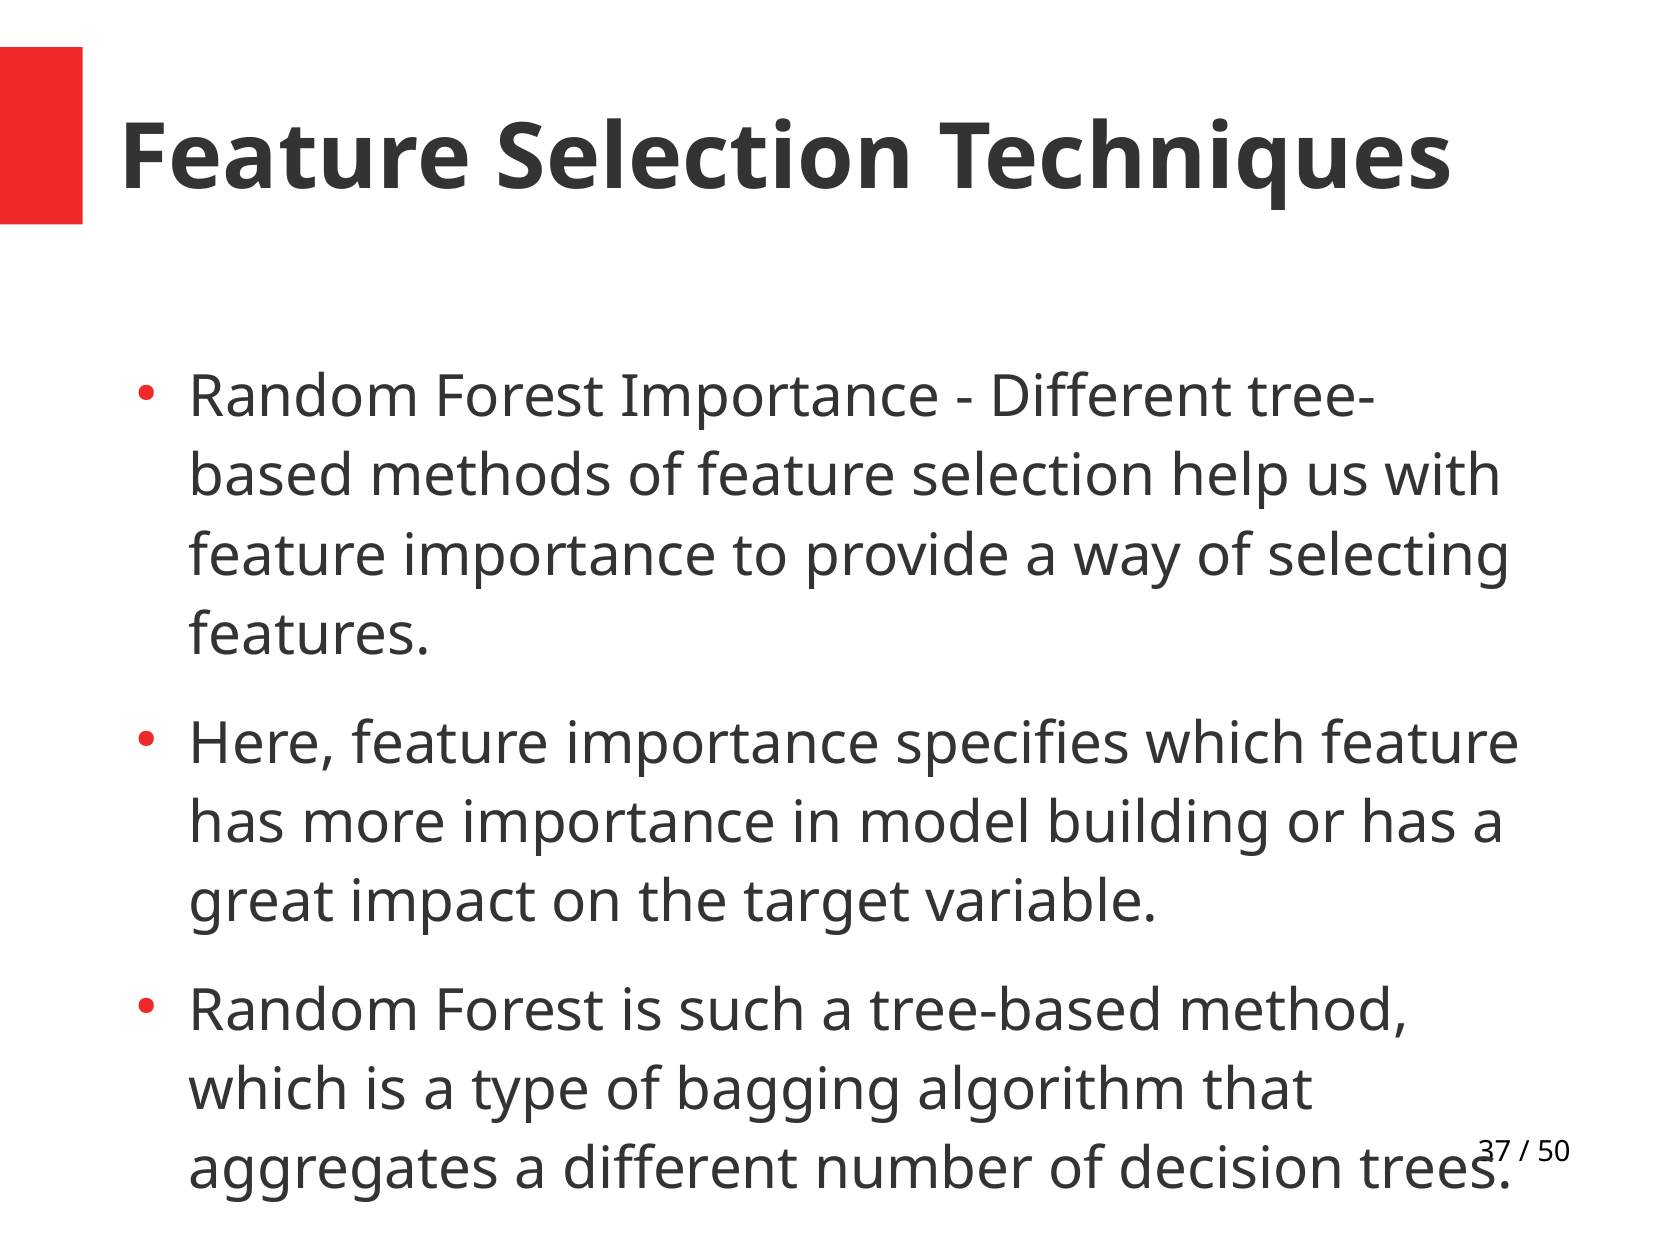

# Feature Selection Techniques
Random Forest Importance - Different tree-based methods of feature selection help us with feature importance to provide a way of selecting features.
Here, feature importance specifies which feature has more importance in model building or has a great impact on the target variable.
Random Forest is such a tree-based method, which is a type of bagging algorithm that aggregates a different number of decision trees.
37